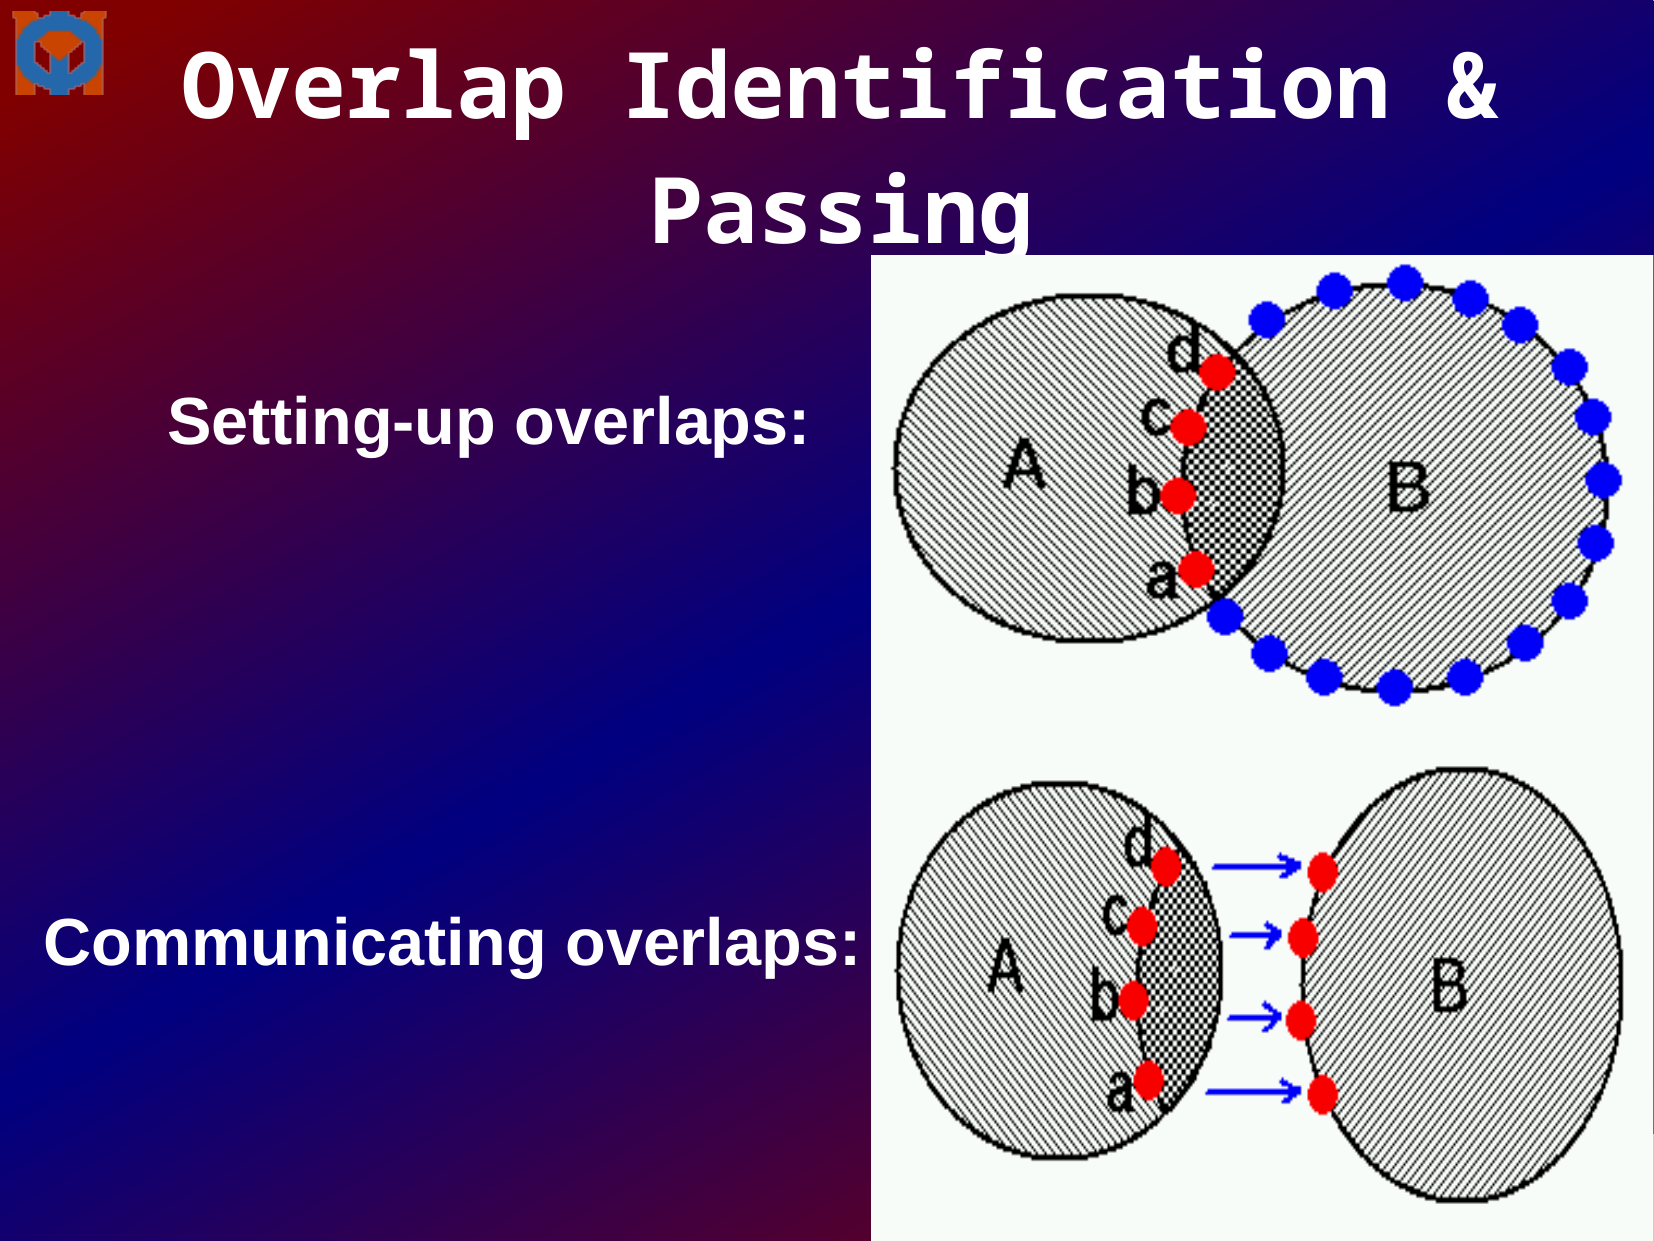

# Overlap Identification & Passing
Setting-up overlaps:
Communicating overlaps: